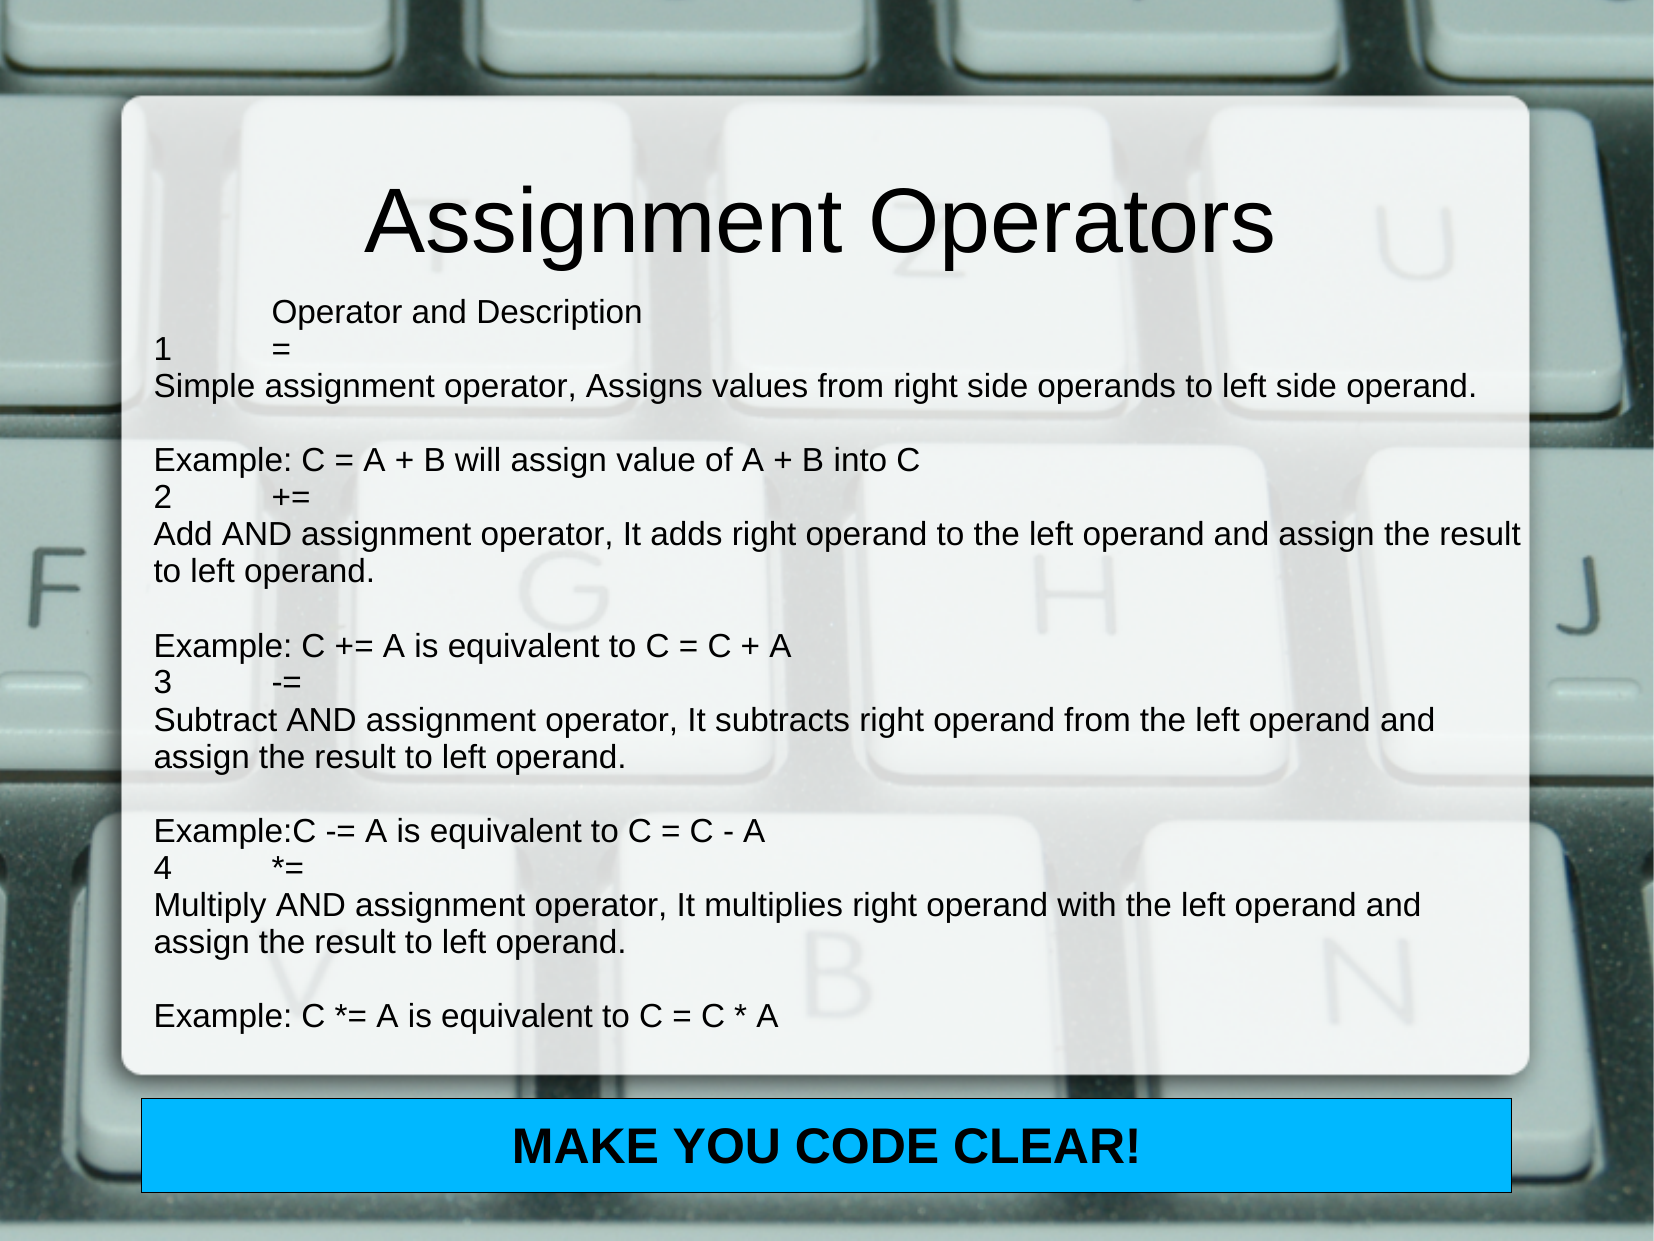

# Assignment Operators
	Operator and Description
1	=
Simple assignment operator, Assigns values from right side operands to left side operand.
Example: C = A + B will assign value of A + B into C
2	+=
Add AND assignment operator, It adds right operand to the left operand and assign the result
to left operand.
Example: C += A is equivalent to C = C + A
3	-=
Subtract AND assignment operator, It subtracts right operand from the left operand and
assign the result to left operand.
Example:C -= A is equivalent to C = C - A
4	*=
Multiply AND assignment operator, It multiplies right operand with the left operand and
assign the result to left operand.
Example: C *= A is equivalent to C = C * A
MAKE YOU CODE CLEAR!